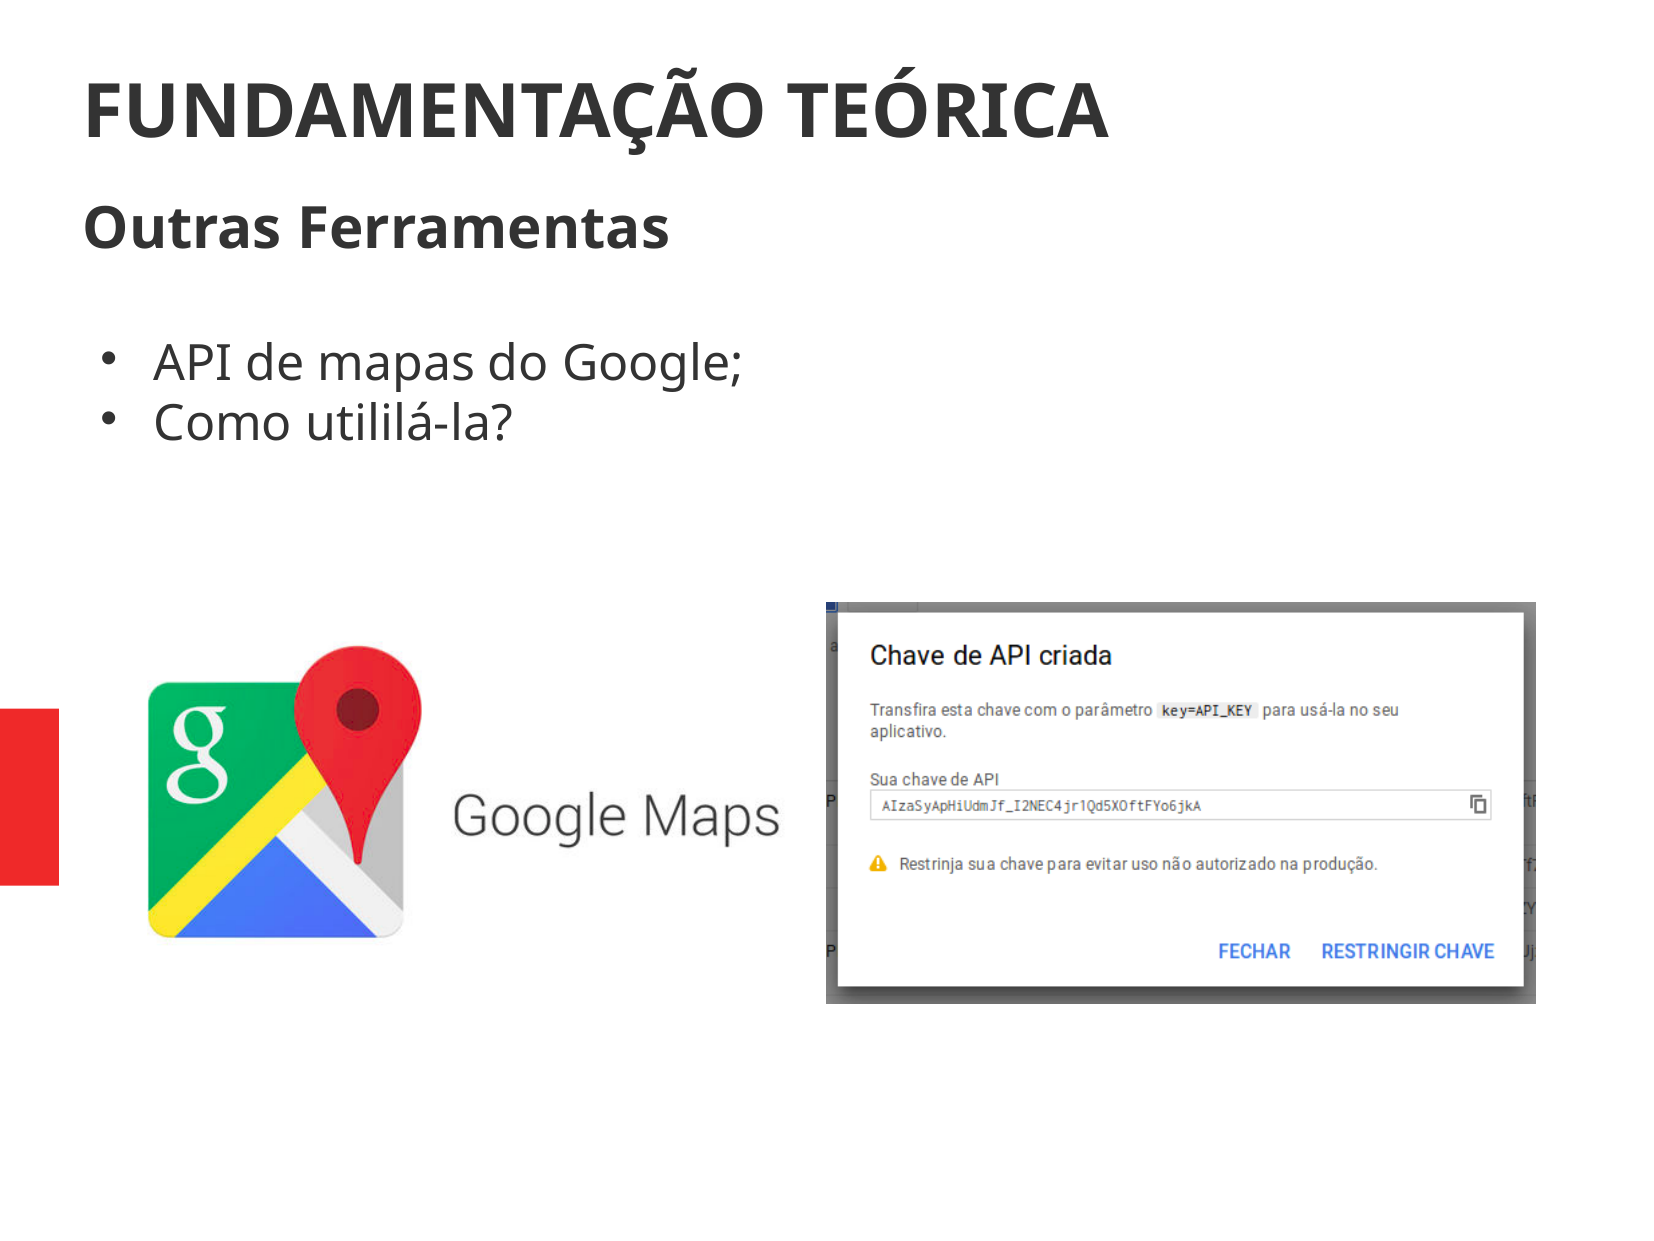

FUNDAMENTAÇÃO TEÓRICA
Outras Ferramentas
API de mapas do Google;
Como utililá-la?